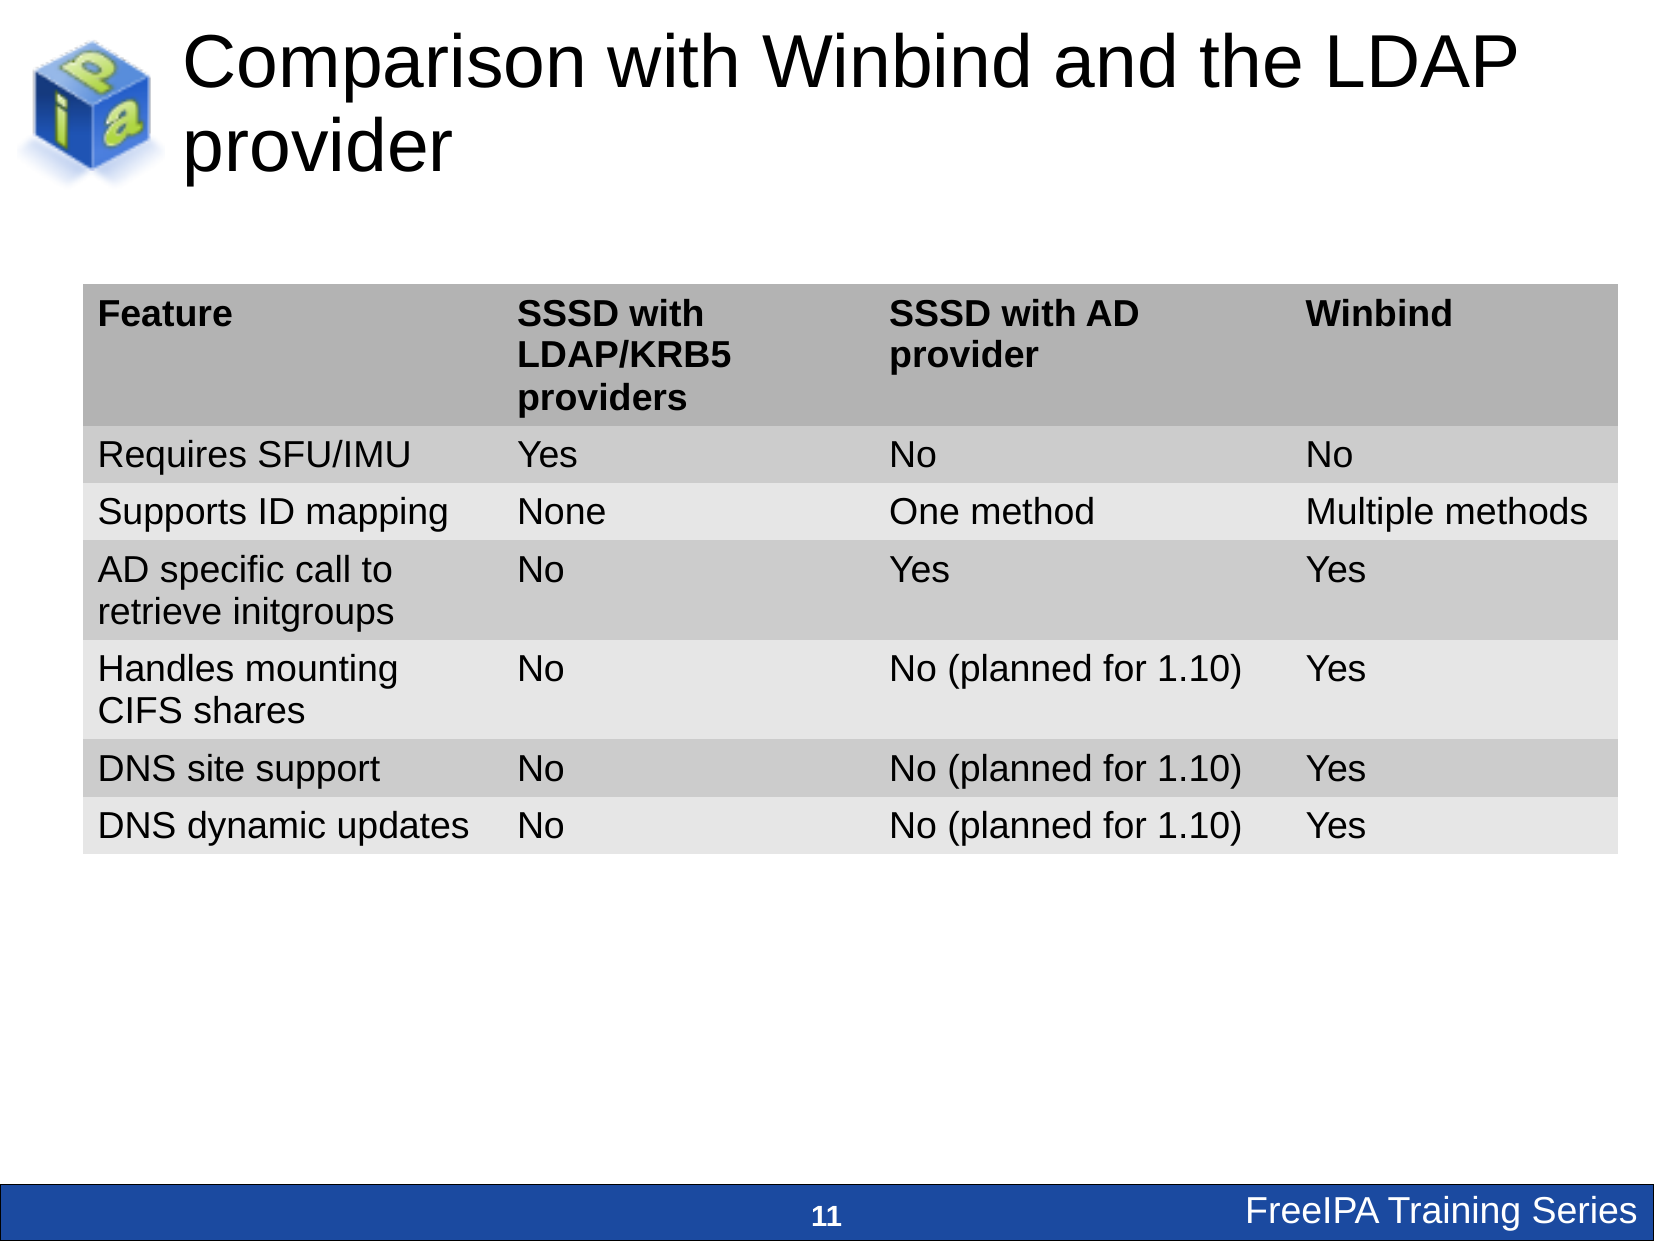

# Comparison with Winbind and the LDAP provider
| Feature | SSSD with LDAP/KRB5 providers | SSSD with AD provider | Winbind |
| --- | --- | --- | --- |
| Requires SFU/IMU | Yes | No | No |
| Supports ID mapping | None | One method | Multiple methods |
| AD specific call to retrieve initgroups | No | Yes | Yes |
| Handles mounting CIFS shares | No | No (planned for 1.10) | Yes |
| DNS site support | No | No (planned for 1.10) | Yes |
| DNS dynamic updates | No | No (planned for 1.10) | Yes |
11